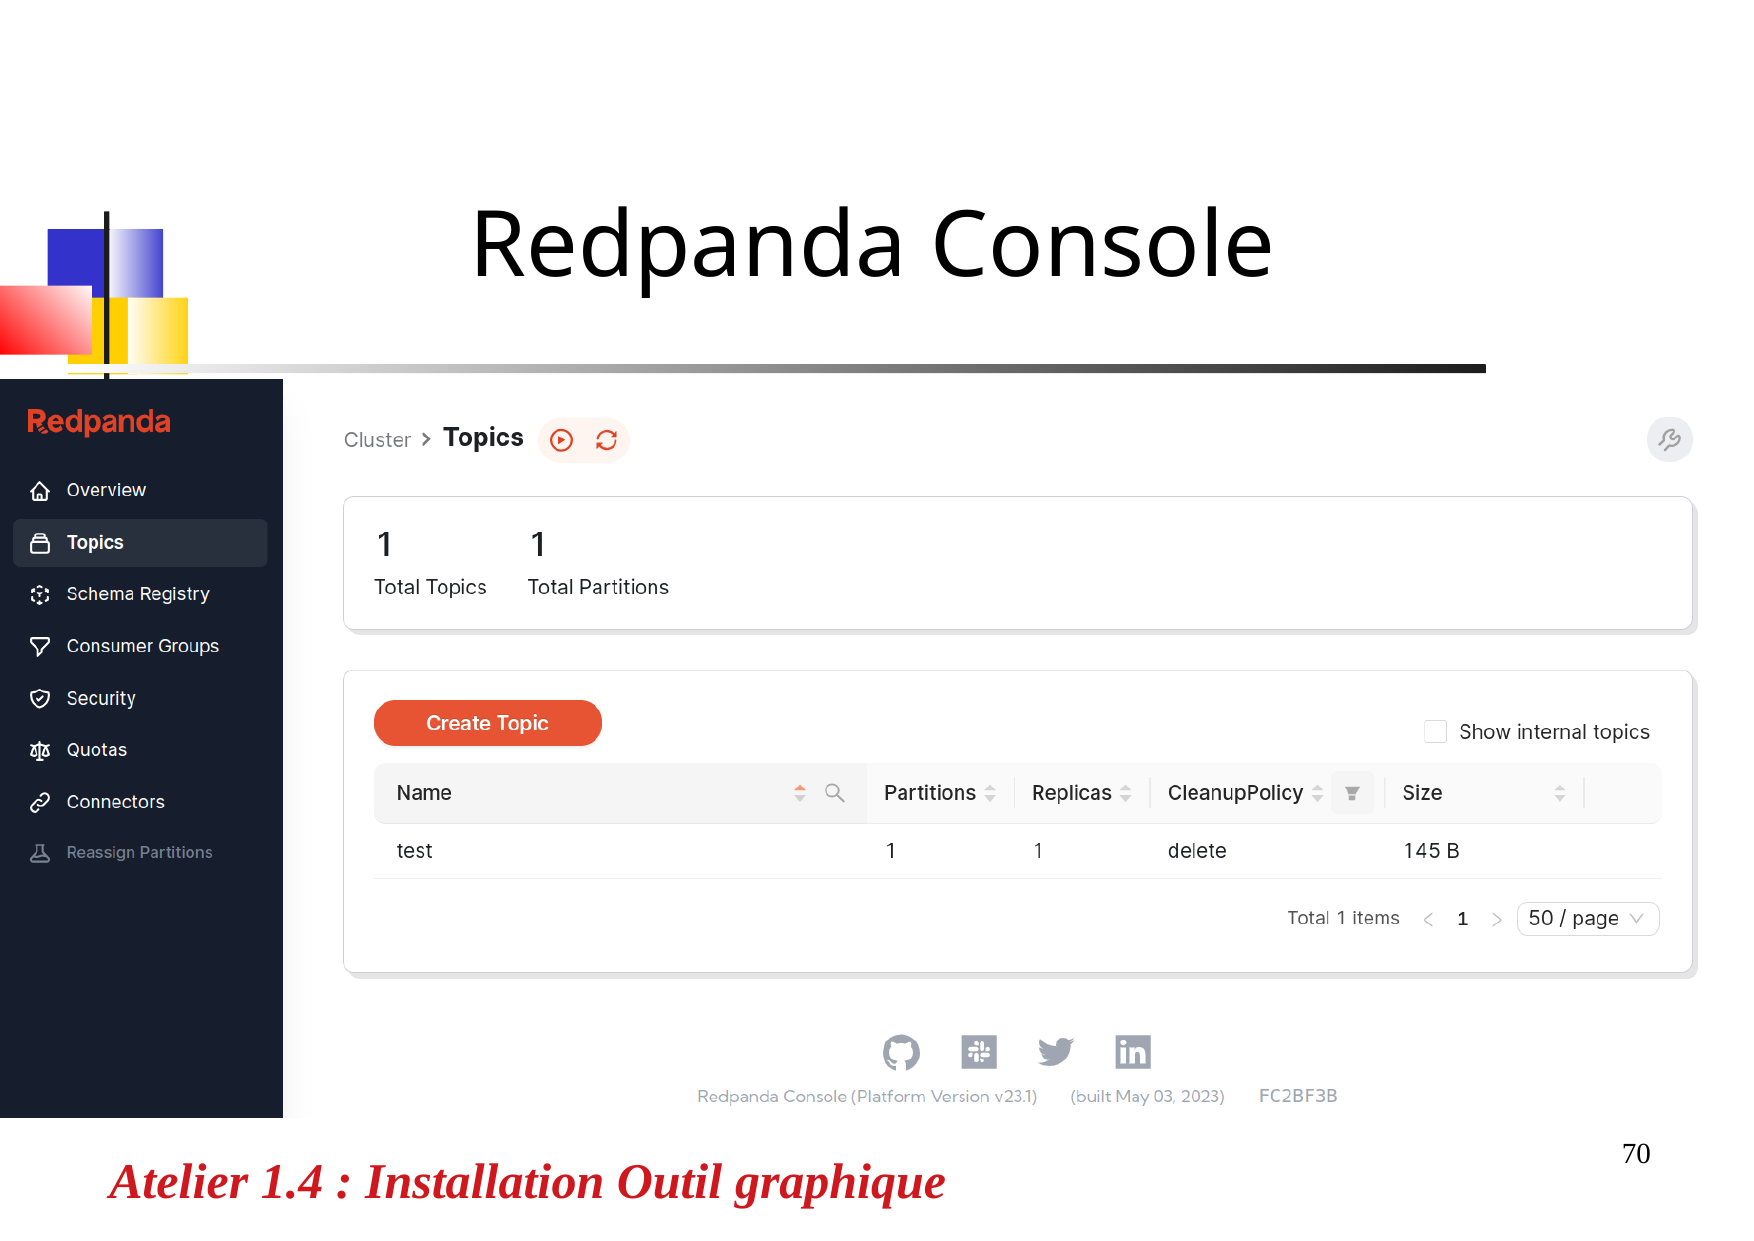

# Redpanda Console
Atelier 1.4 : Installation Outil graphique